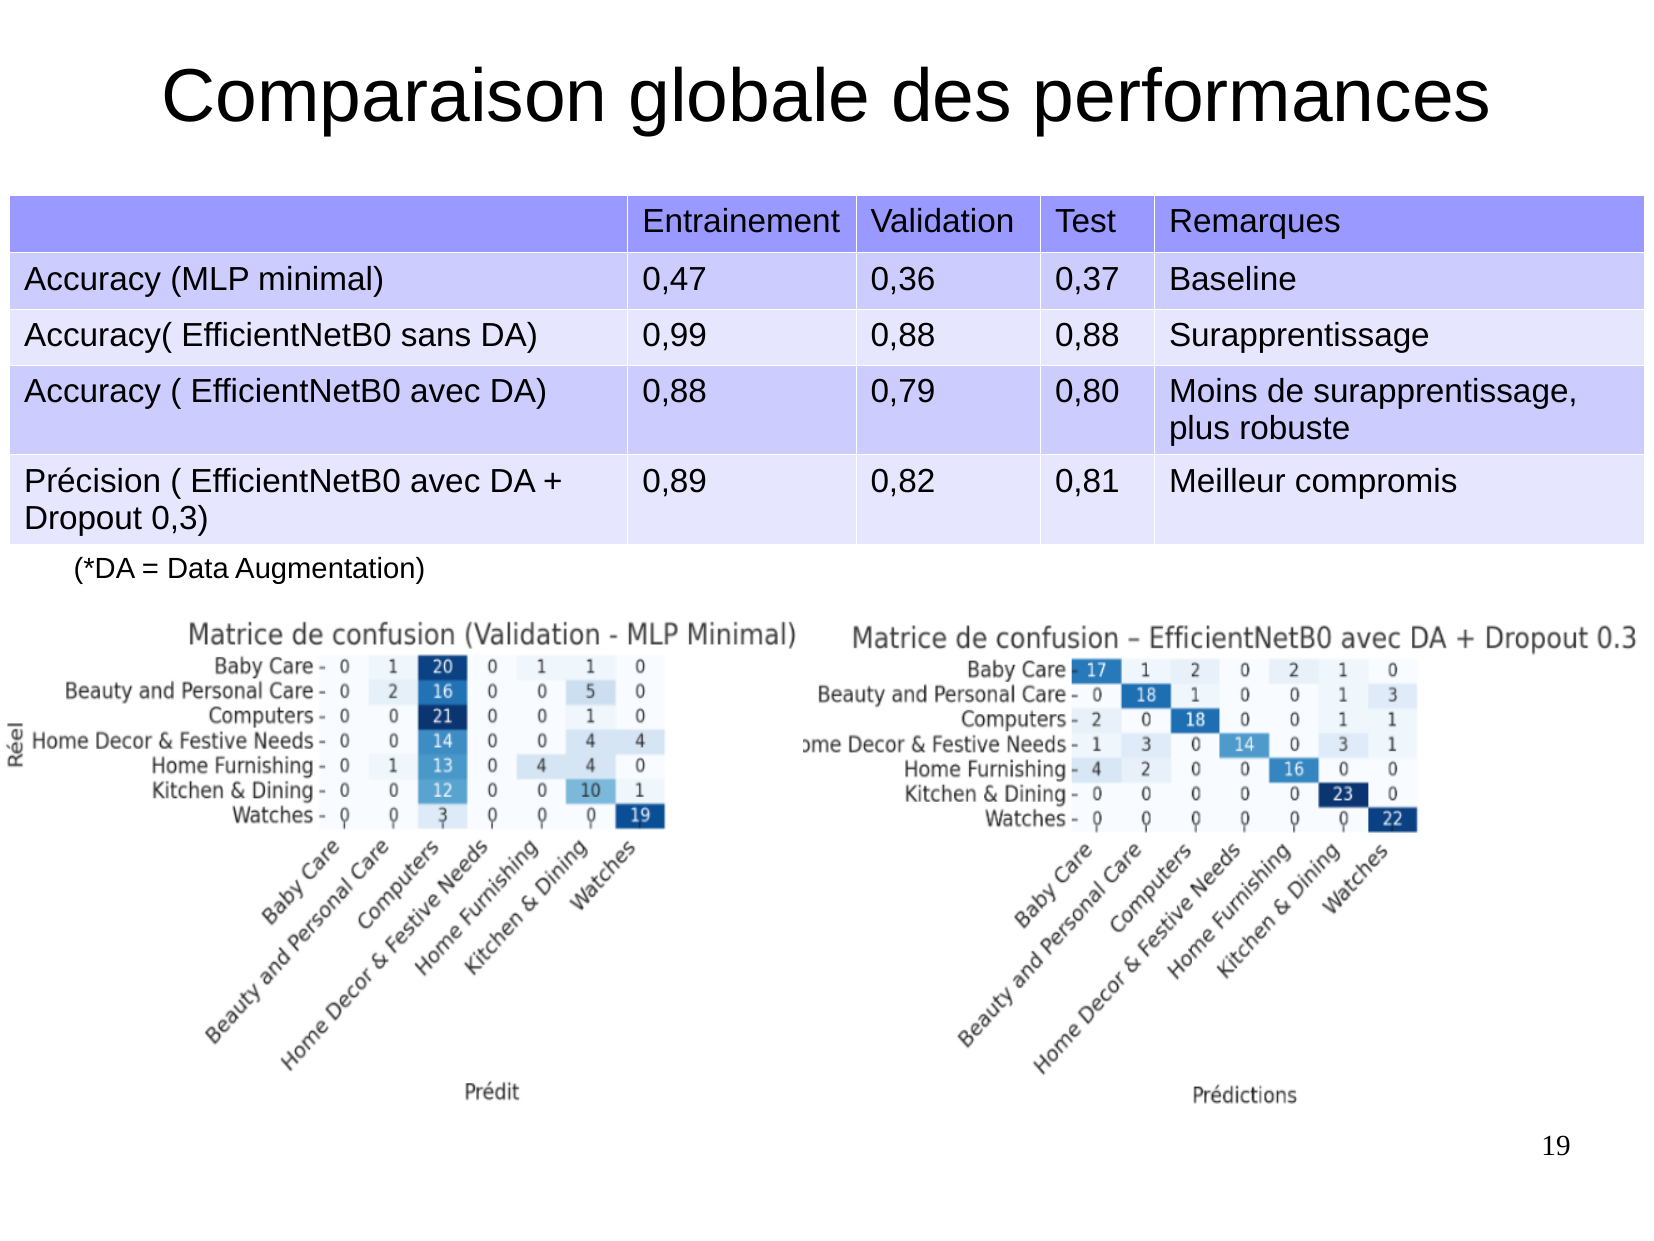

# Comparaison globale des performances
| | Entrainement | Validation | Test | Remarques |
| --- | --- | --- | --- | --- |
| Accuracy (MLP minimal) | 0,47 | 0,36 | 0,37 | Baseline |
| Accuracy( EfficientNetB0 sans DA) | 0,99 | 0,88 | 0,88 | Surapprentissage |
| Accuracy ( EfficientNetB0 avec DA) | 0,88 | 0,79 | 0,80 | Moins de surapprentissage, plus robuste |
| Précision ( EfficientNetB0 avec DA + Dropout 0,3) | 0,89 | 0,82 | 0,81 | Meilleur compromis |
(*DA = Data Augmentation)
19